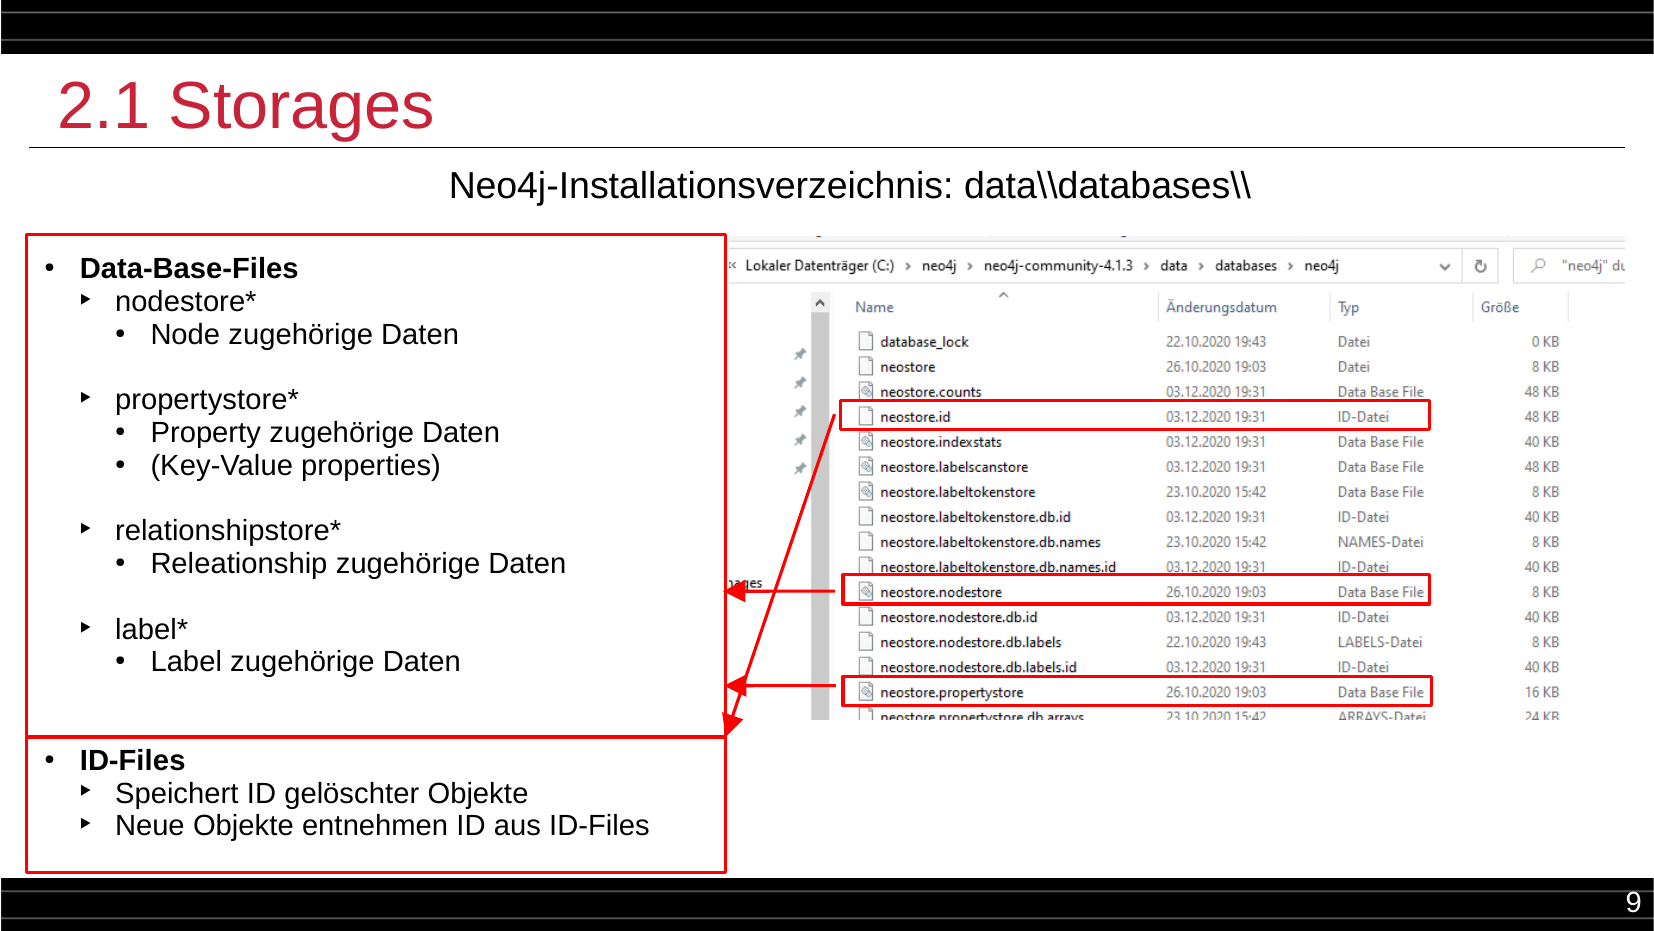

# 2.1 Storages
Neo4j-Installationsverzeichnis: data\\databases\\
Data-Base-Files
nodestore*
Node zugehörige Daten
propertystore*
Property zugehörige Daten
(Key-Value properties)
relationshipstore*
Releationship zugehörige Daten
label*
Label zugehörige Daten
ID-Files
Speichert ID gelöschter Objekte
Neue Objekte entnehmen ID aus ID-Files